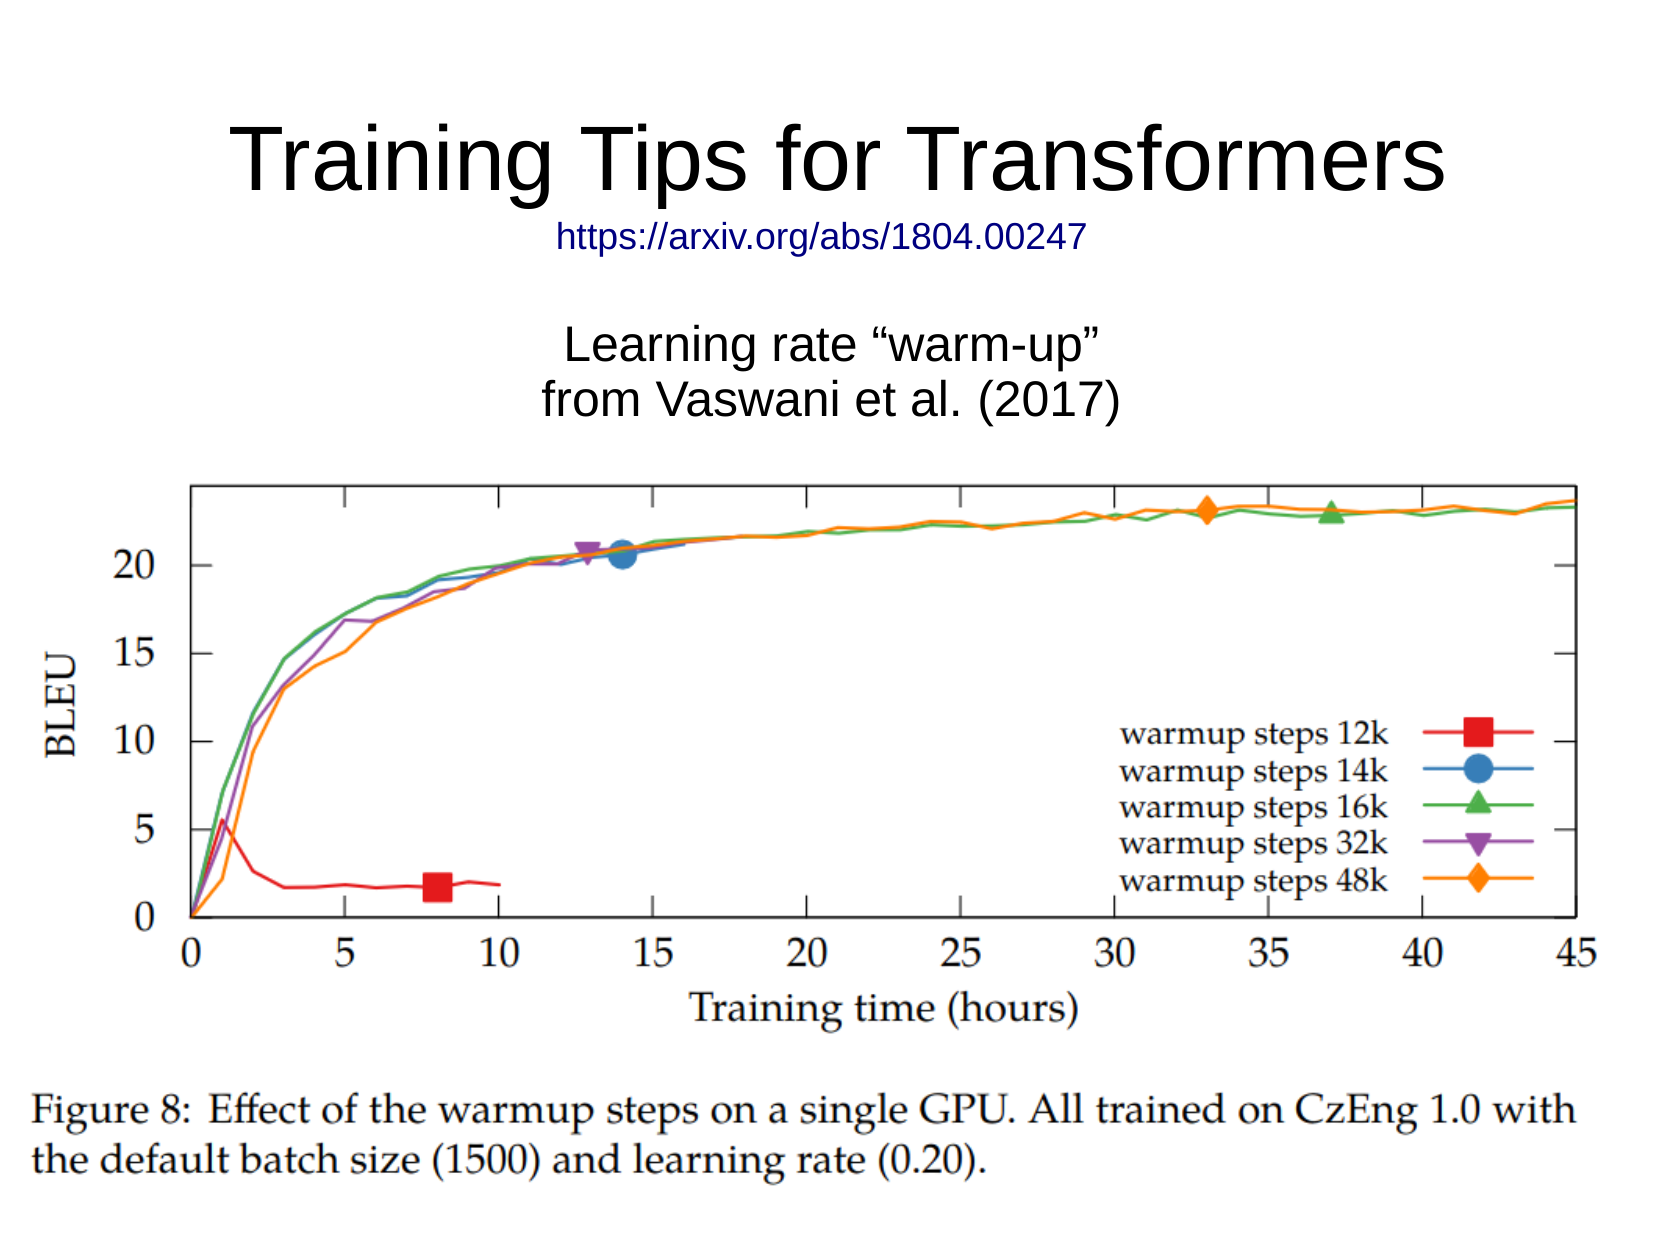

# Training Tips for Transformers
https://arxiv.org/abs/1804.00247
Learning rate “warm-up”
from Vaswani et al. (2017)